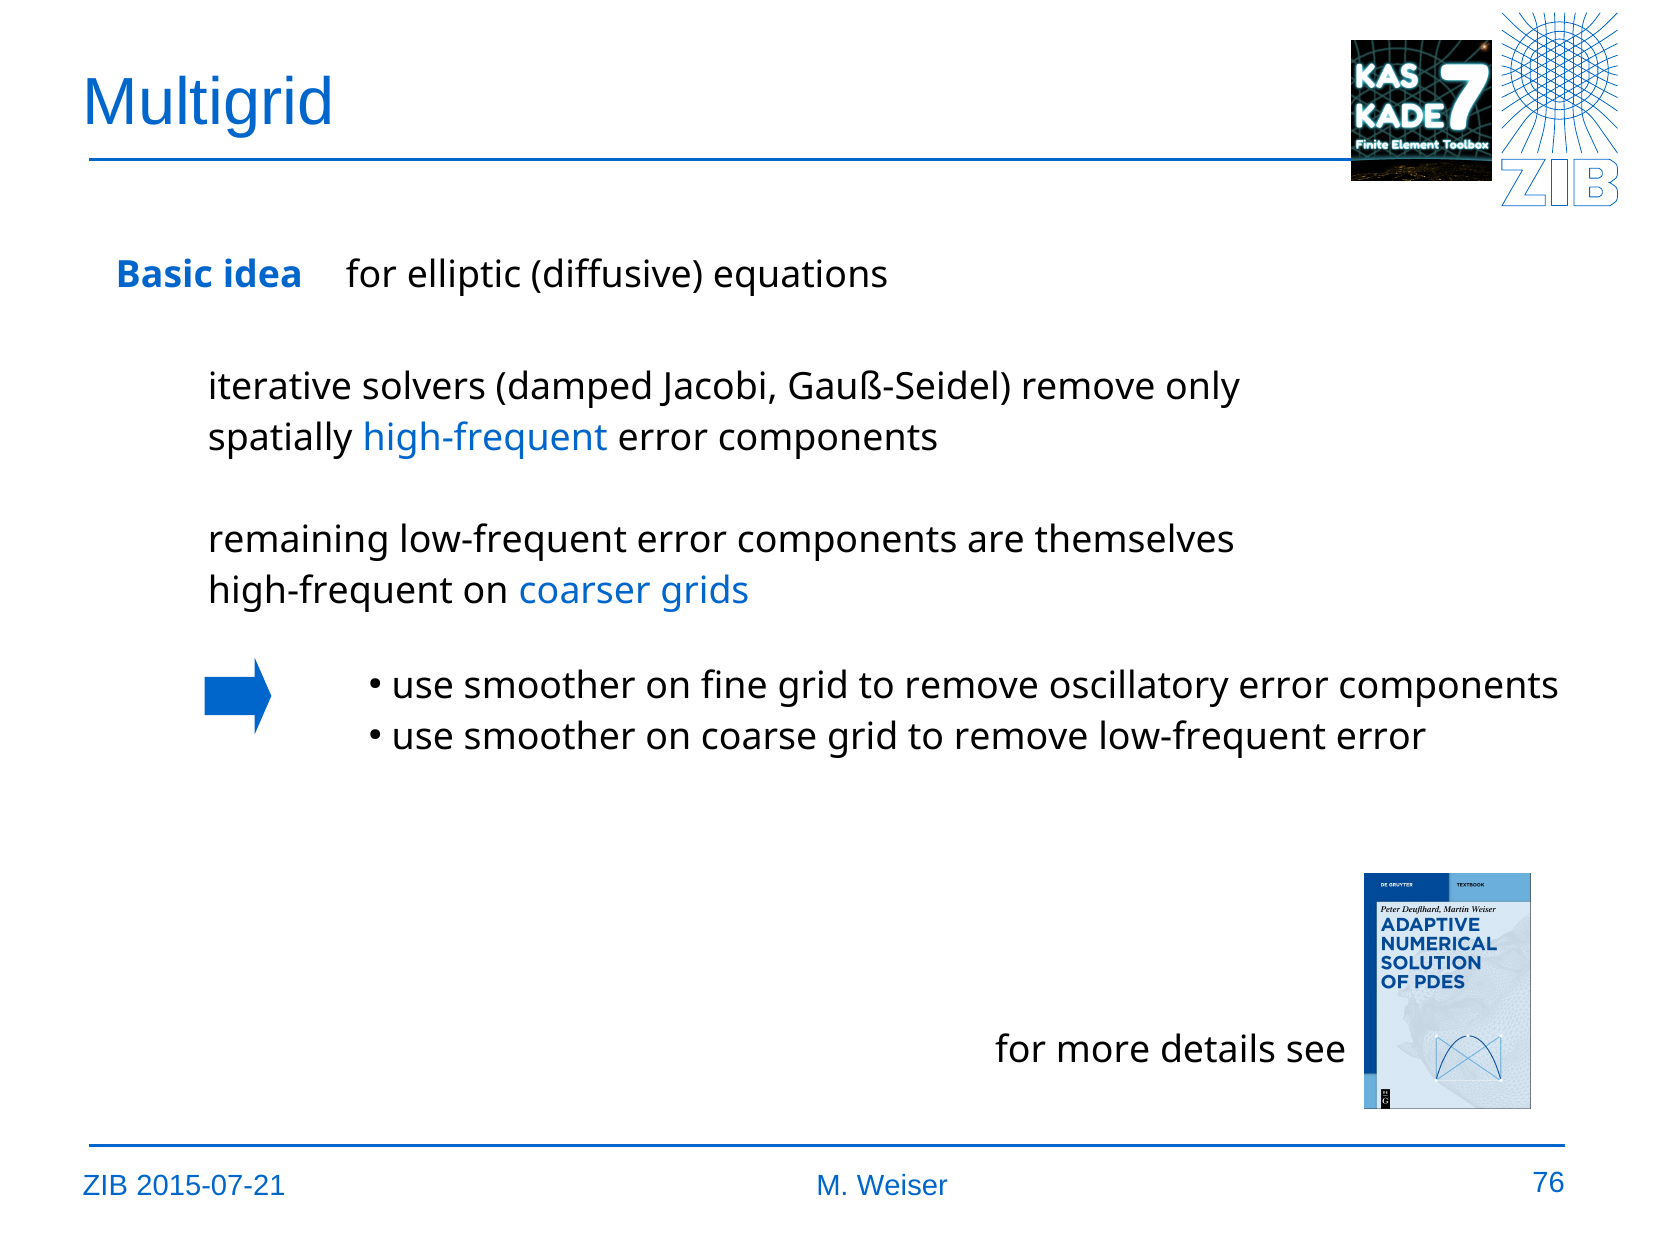

# Multigrid
Basic idea
for elliptic (diffusive) equations
iterative solvers (damped Jacobi, Gauß-Seidel) remove only
spatially high-frequent error components
remaining low-frequent error components are themselves
high-frequent on coarser grids
 use smoother on fine grid to remove oscillatory error components
 use smoother on coarse grid to remove low-frequent error
for more details see
76
ZIB 2015-07-21
M. Weiser